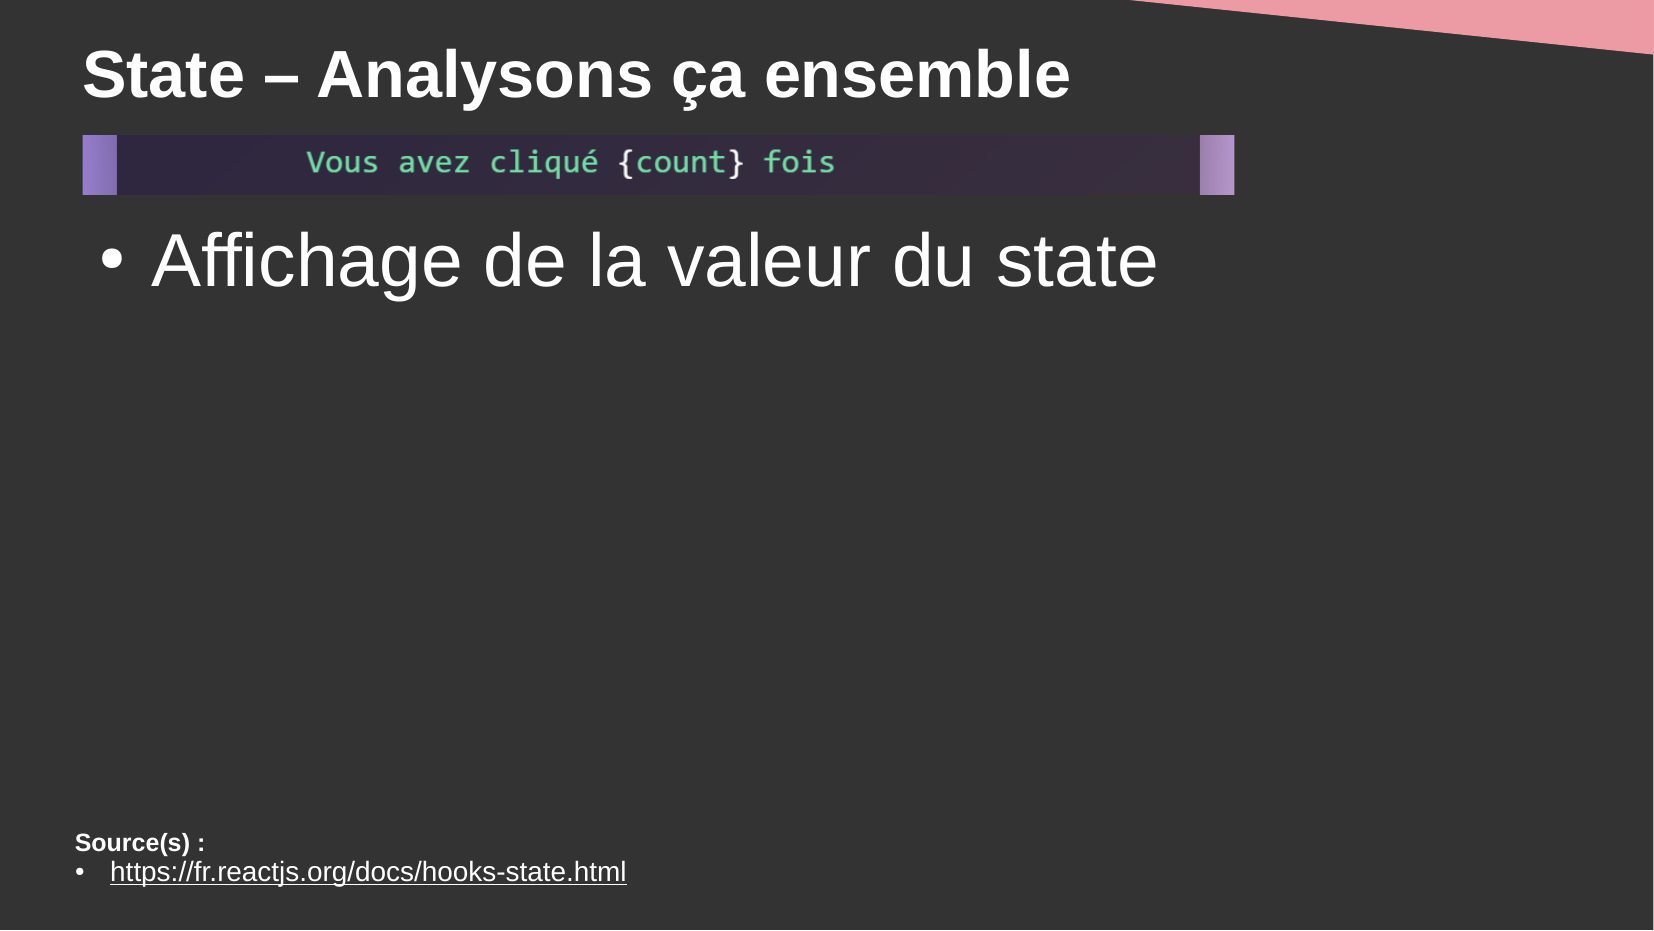

State – Analysons ça ensemble
# Affichage de la valeur du state
Source(s) :
https://fr.reactjs.org/docs/hooks-state.html